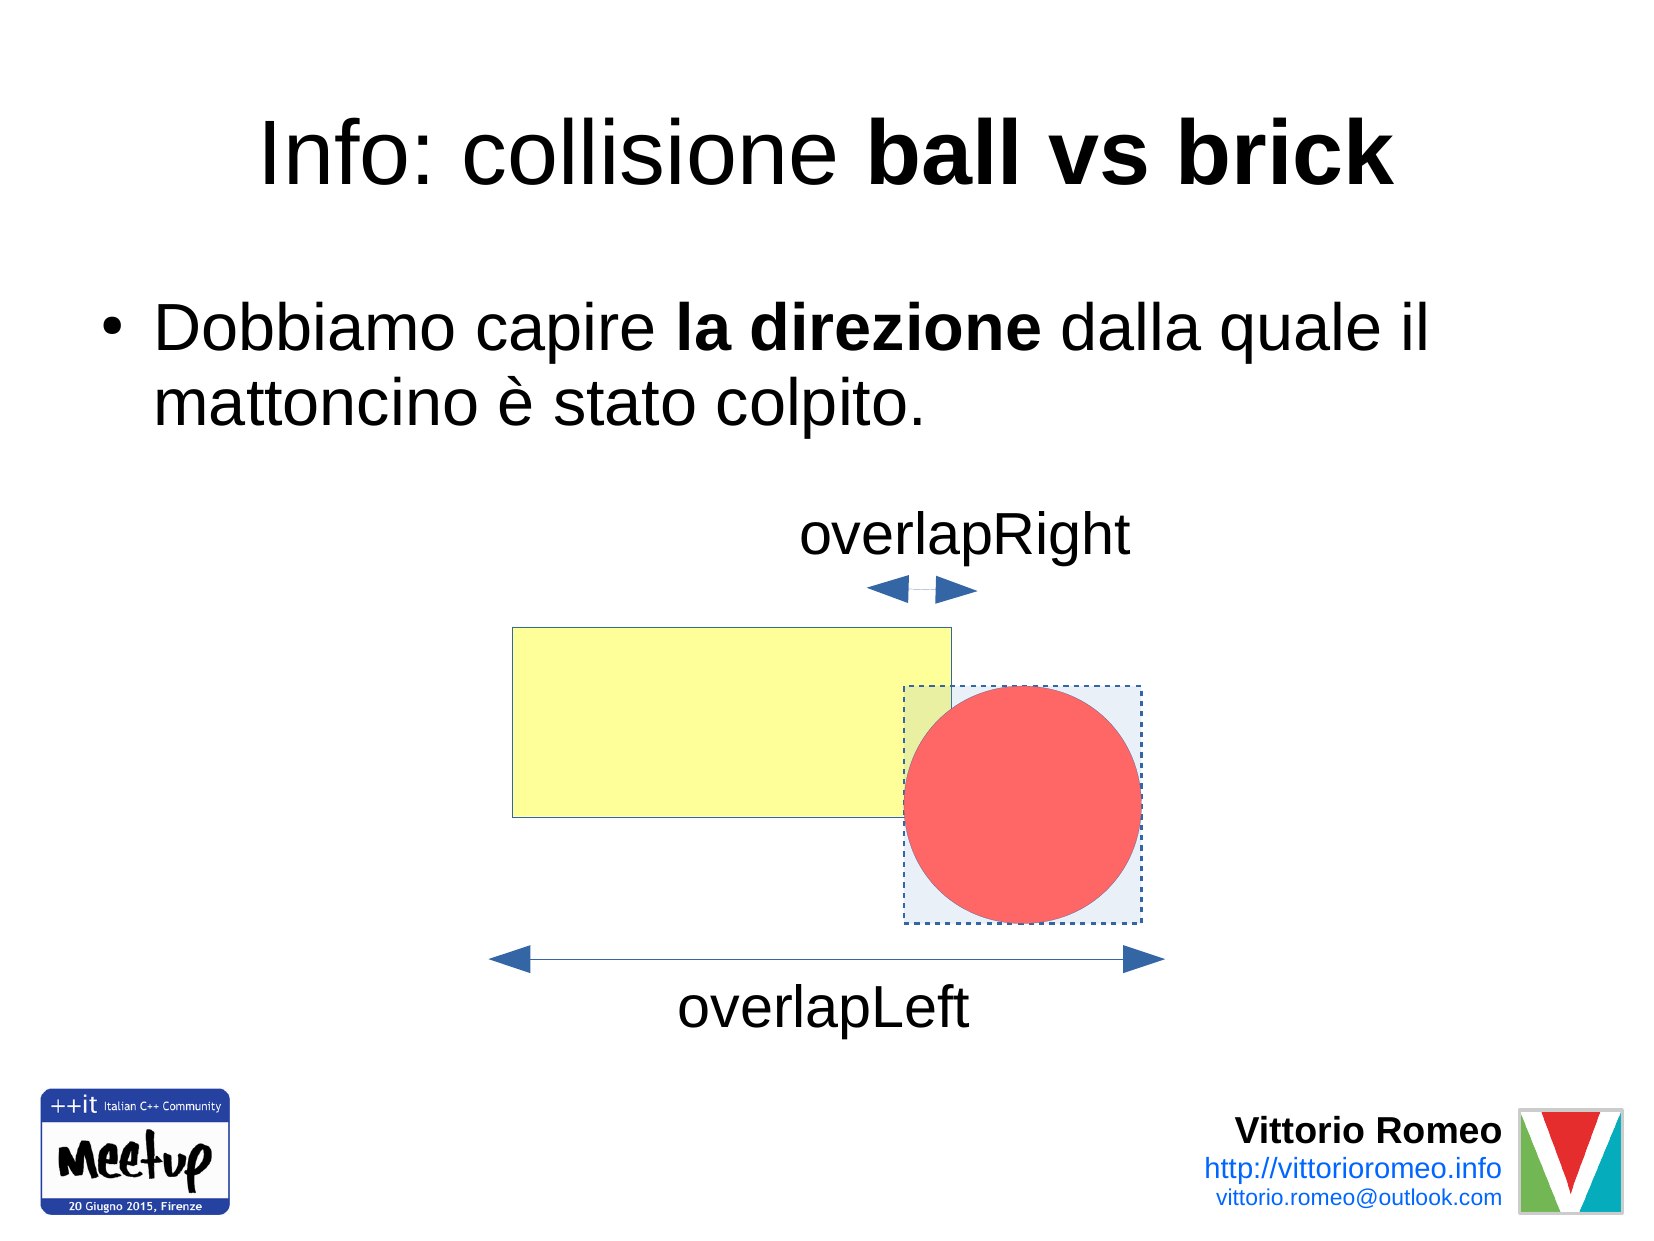

# Info: collisione ball vs brick
Dobbiamo capire la direzione dalla quale il mattoncino è stato colpito.